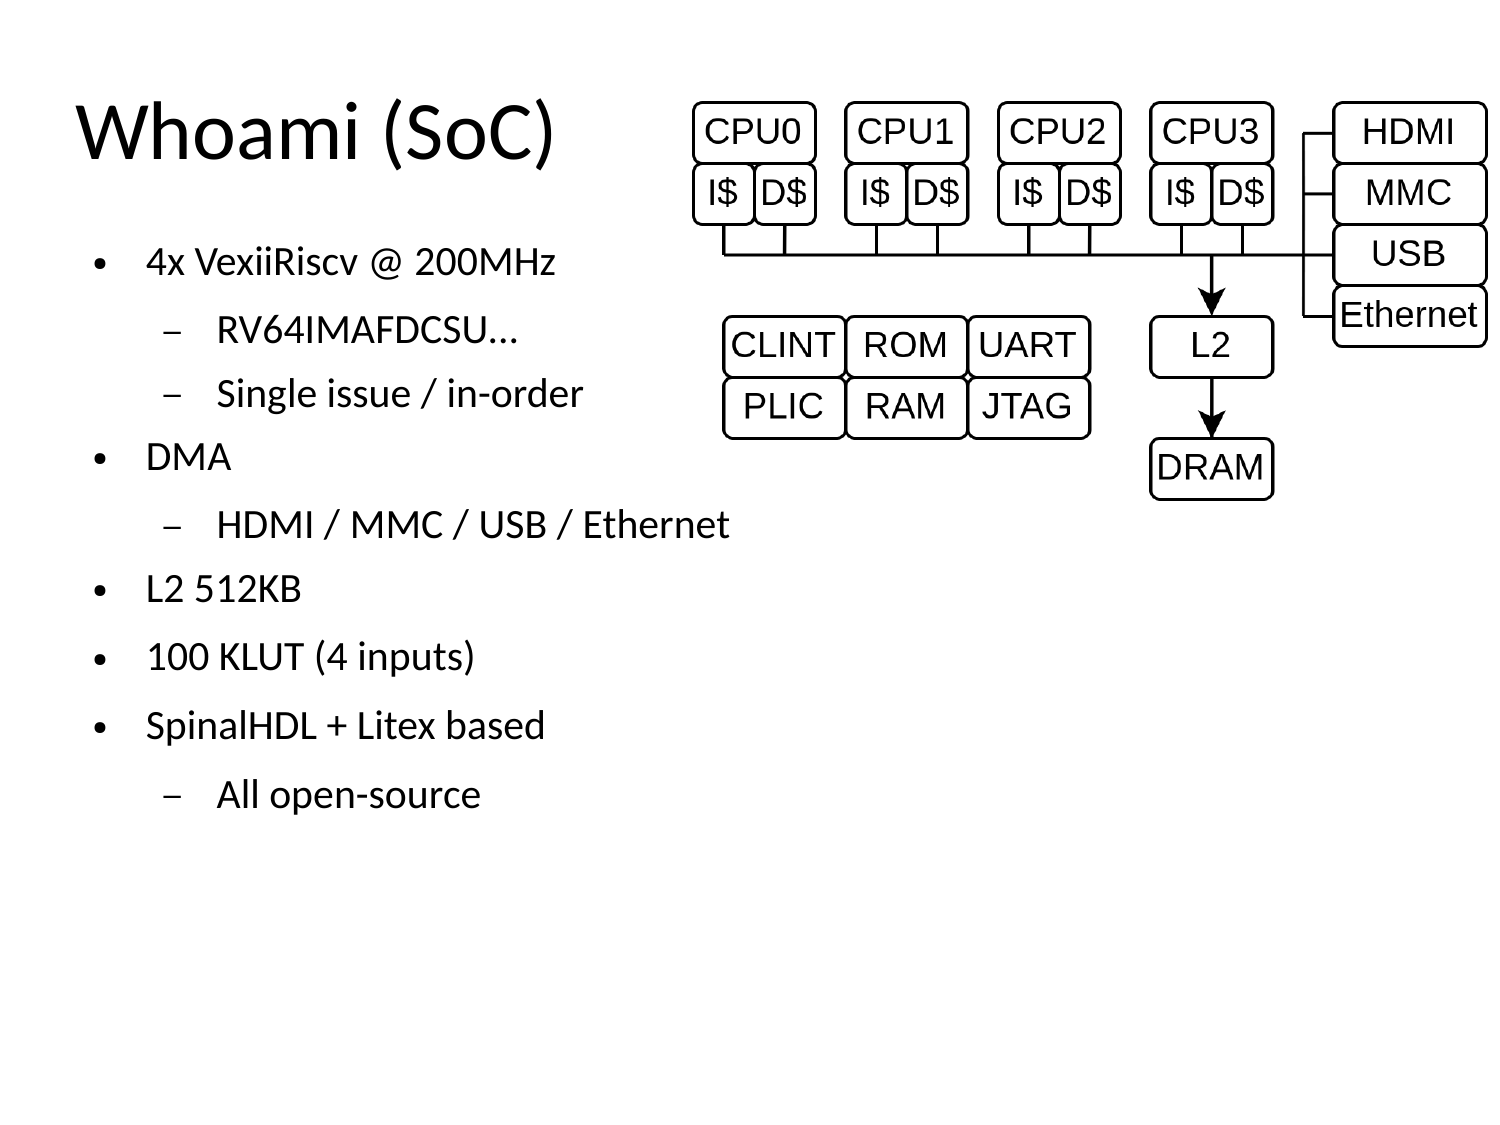

# Whoami (SoC)
4x VexiiRiscv @ 200MHz
RV64IMAFDCSU...
Single issue / in-order
DMA
HDMI / MMC / USB / Ethernet
L2 512KB
100 KLUT (4 inputs)
SpinalHDL + Litex based
All open-source